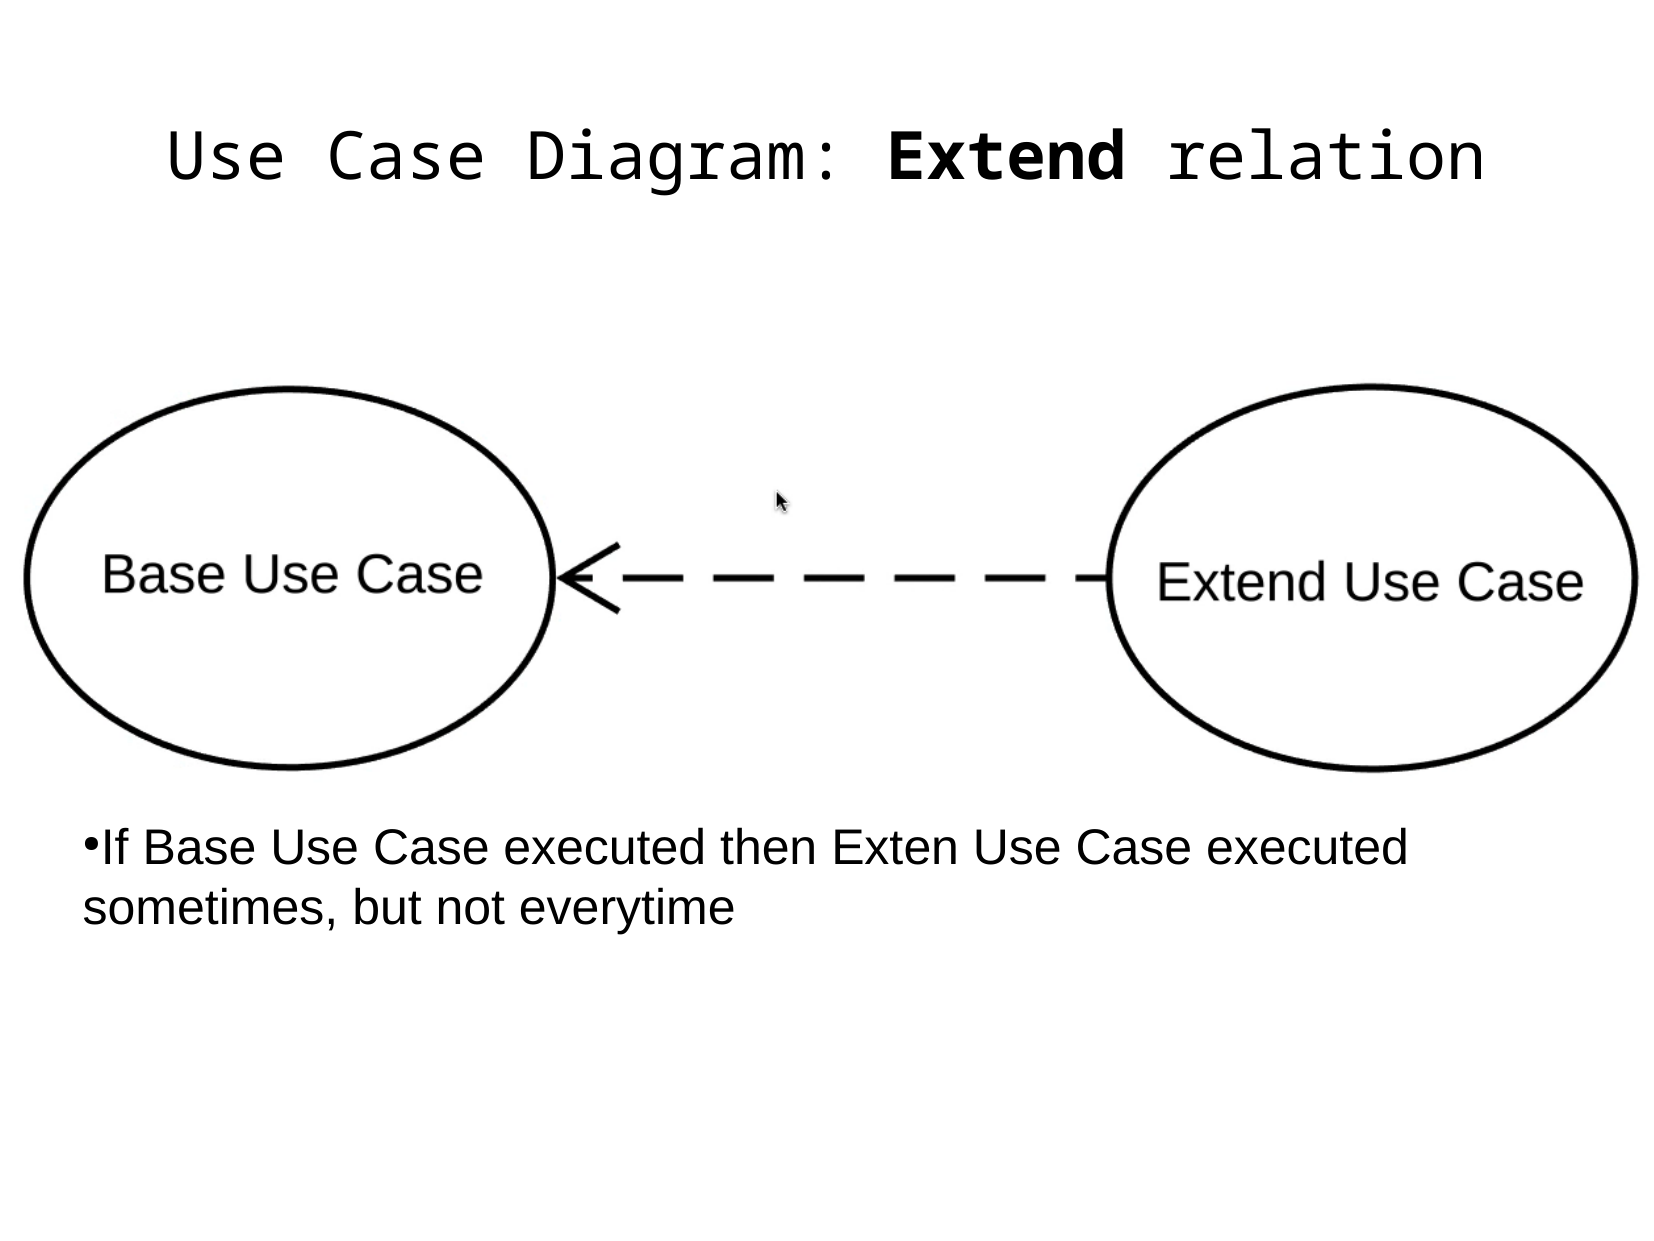

# Use Case Diagram: Extend relation
If Base Use Case executed then Exten Use Case executed sometimes, but not everytime